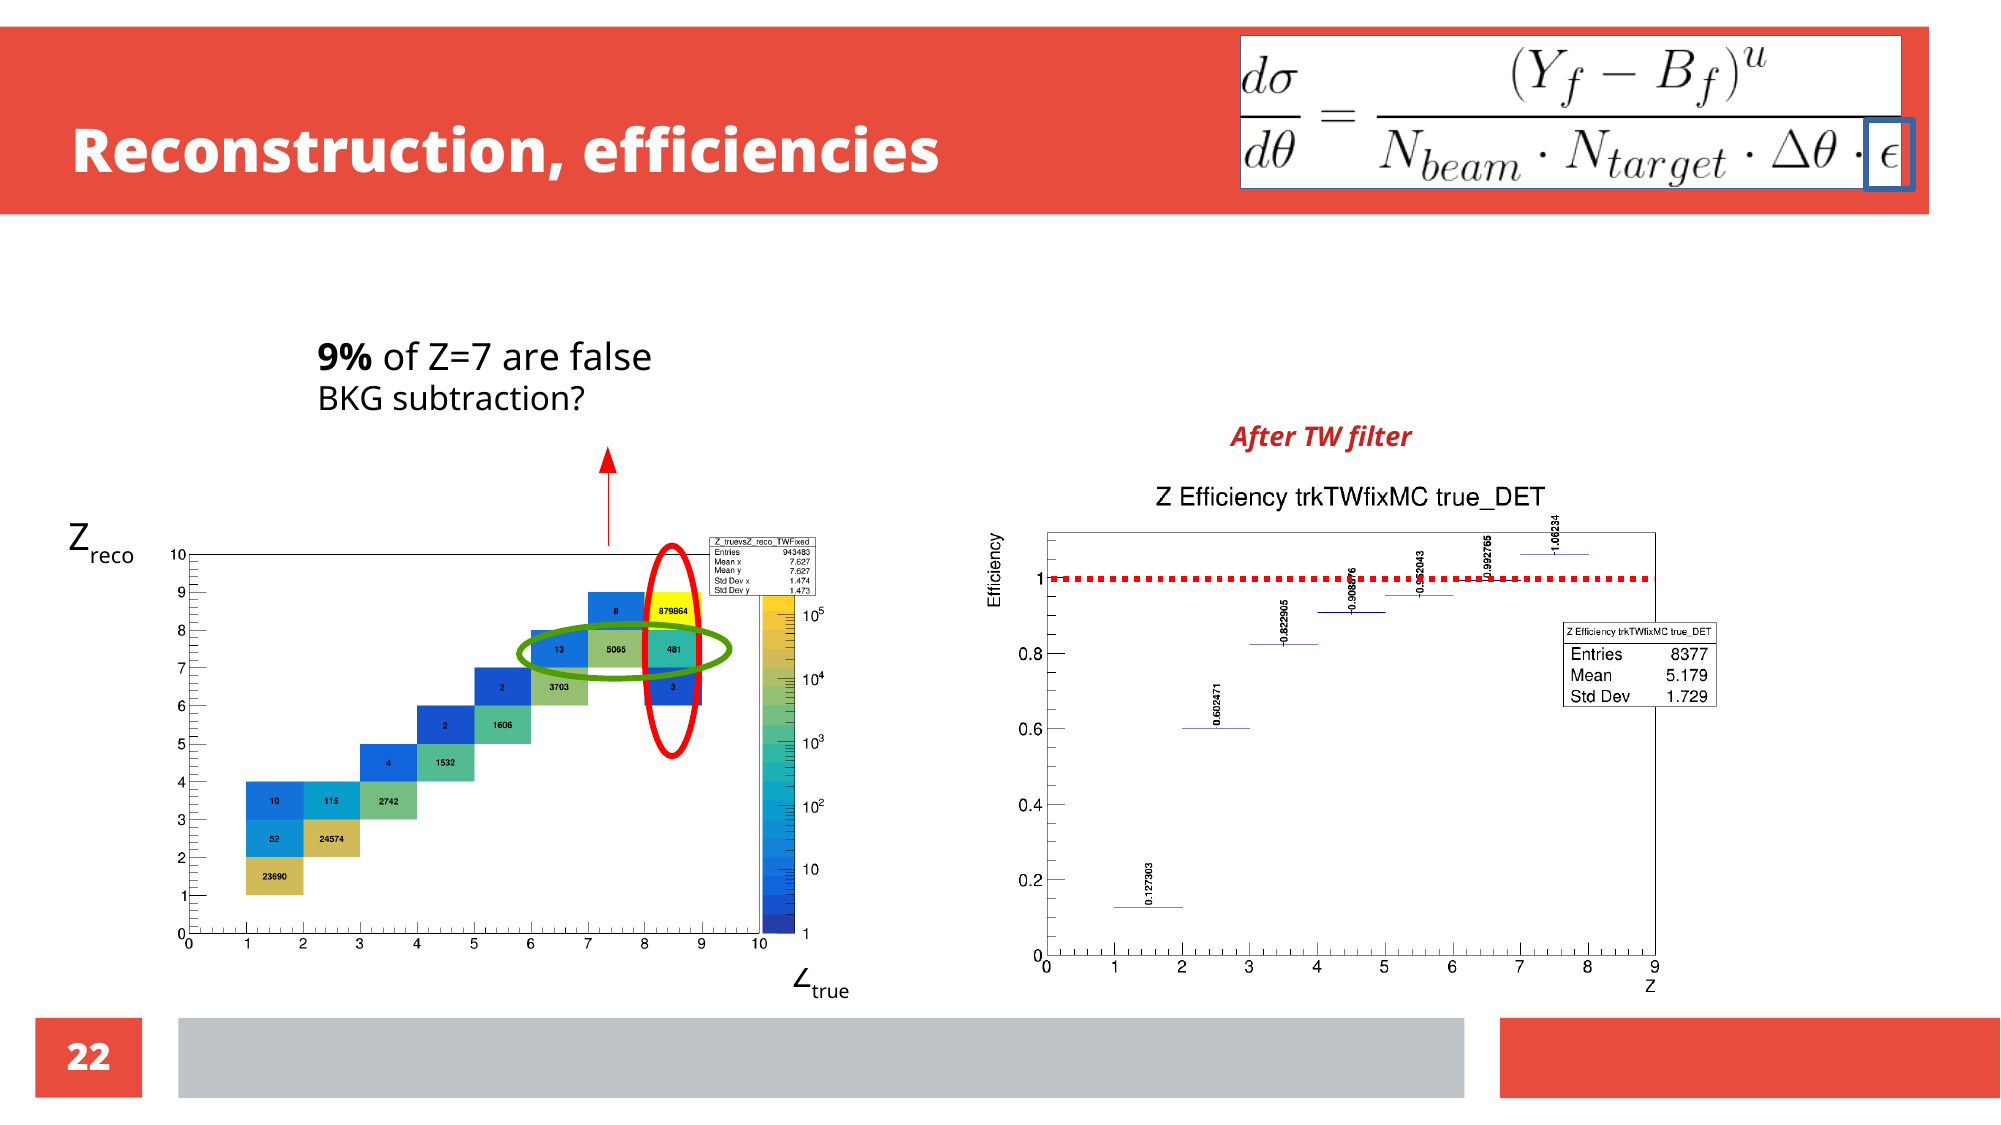

# Reconstruction, efficiencies
9% of Z=7 are false
BKG subtraction?
After TW filter
Zreco
Ztrue
22